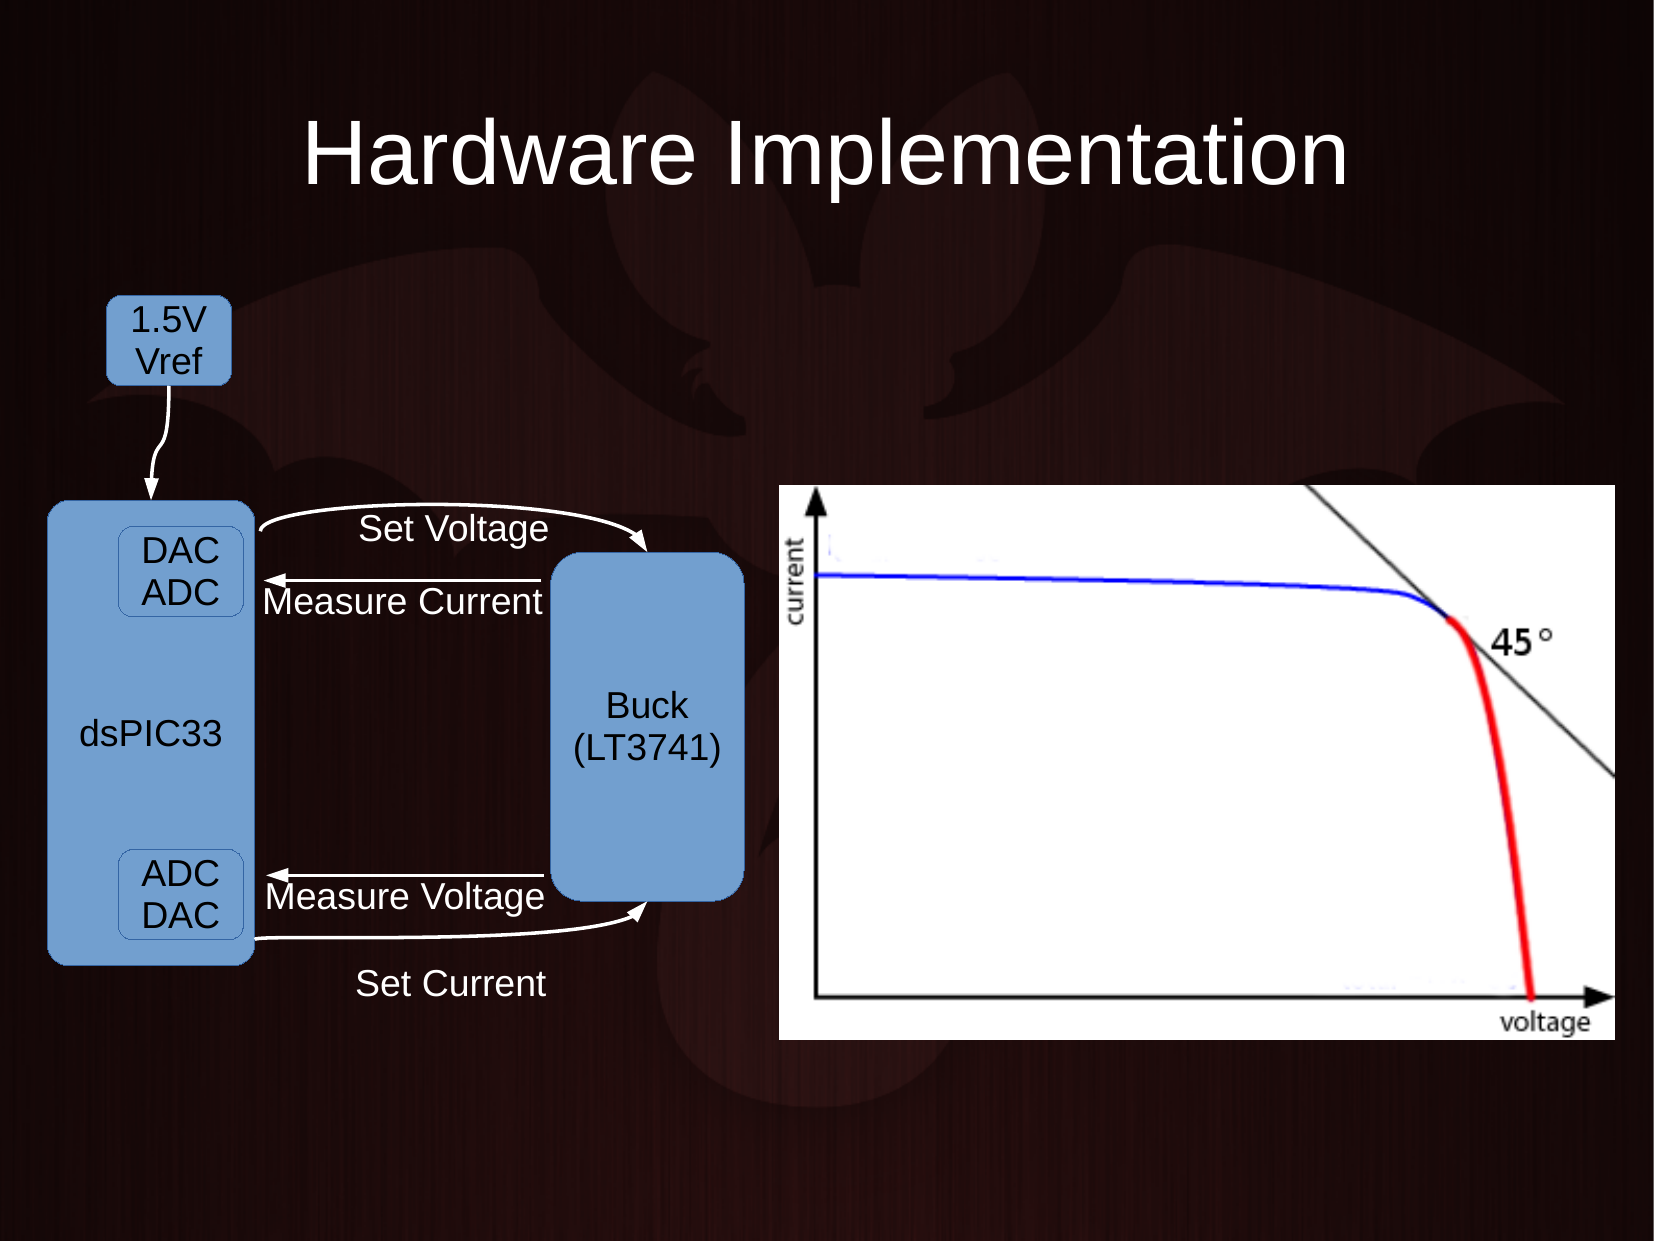

# Hardware Implementation
1.5V
Vref
dsPIC33
DAC
ADC
Buck
(LT3741)
ADC
DAC